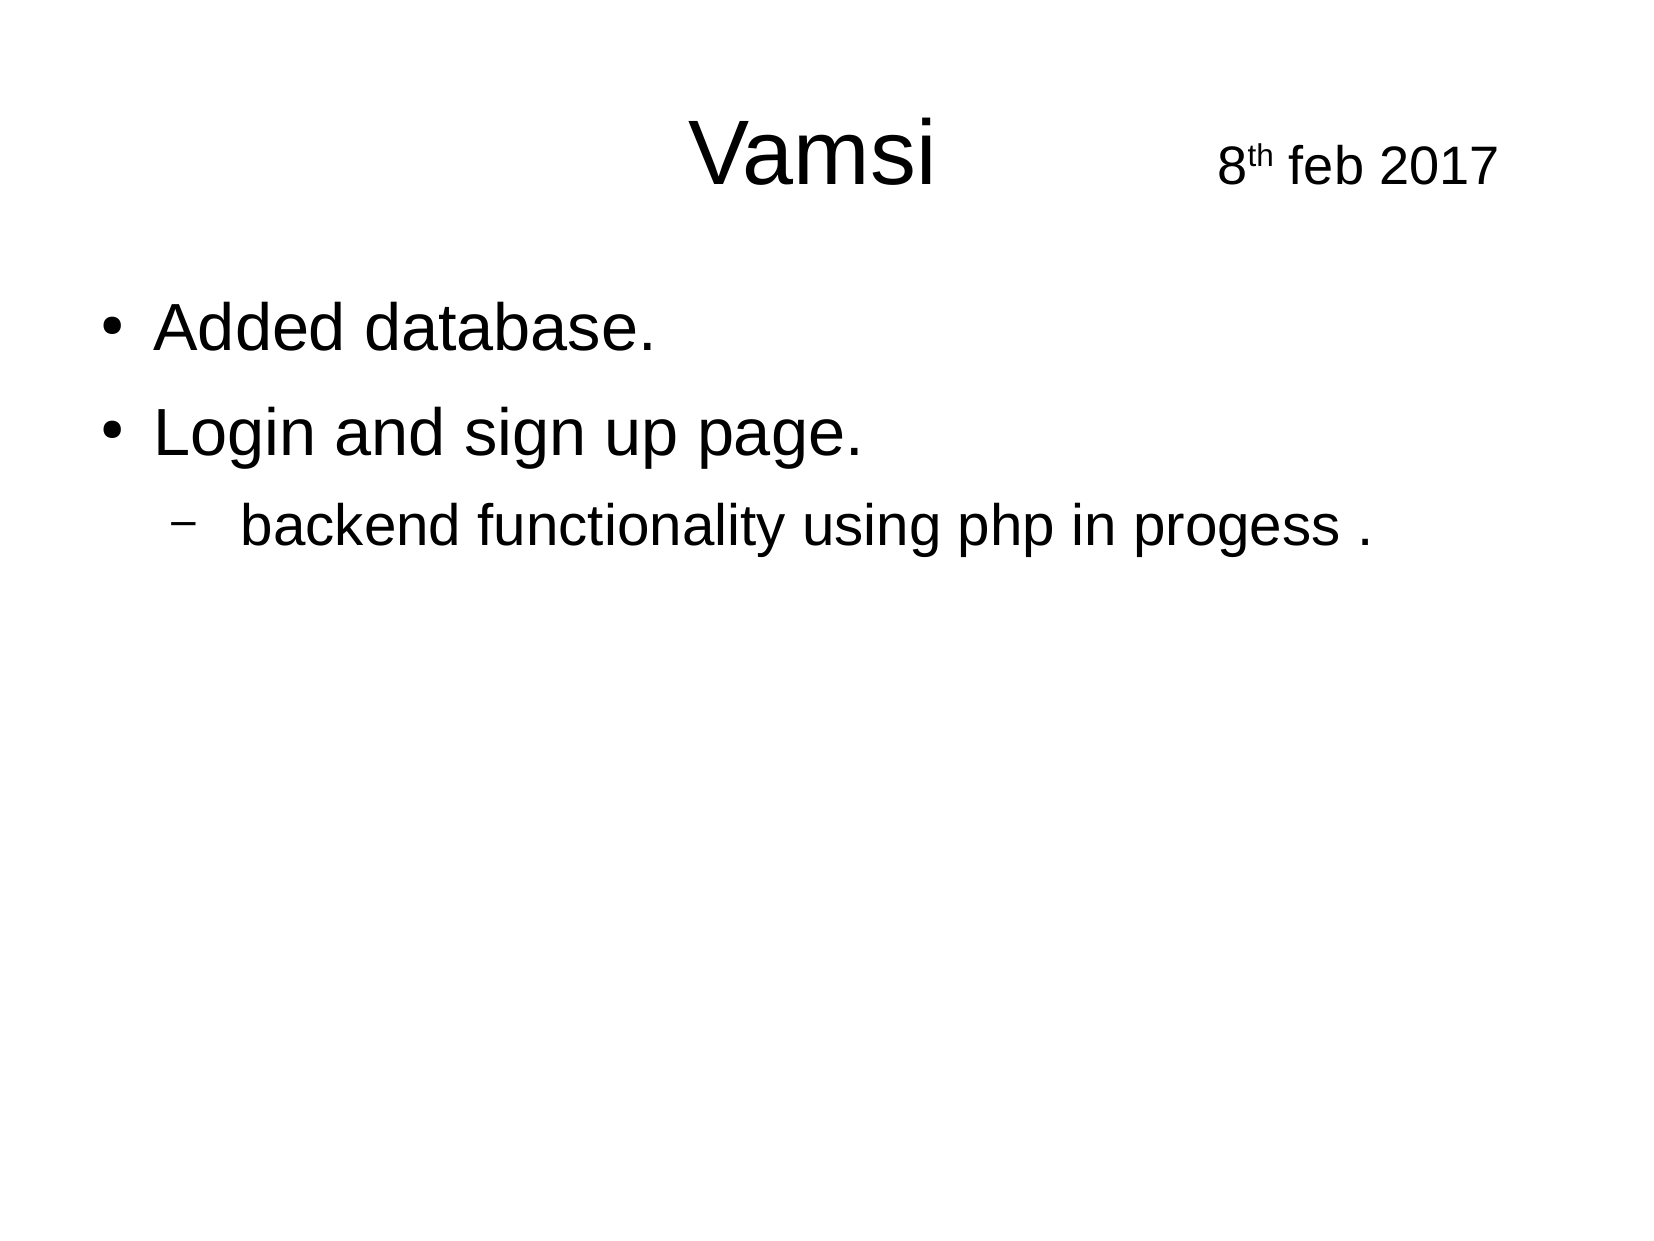

# Vamsi 8th feb 2017
Added database.
Login and sign up page.
 backend functionality using php in progess .